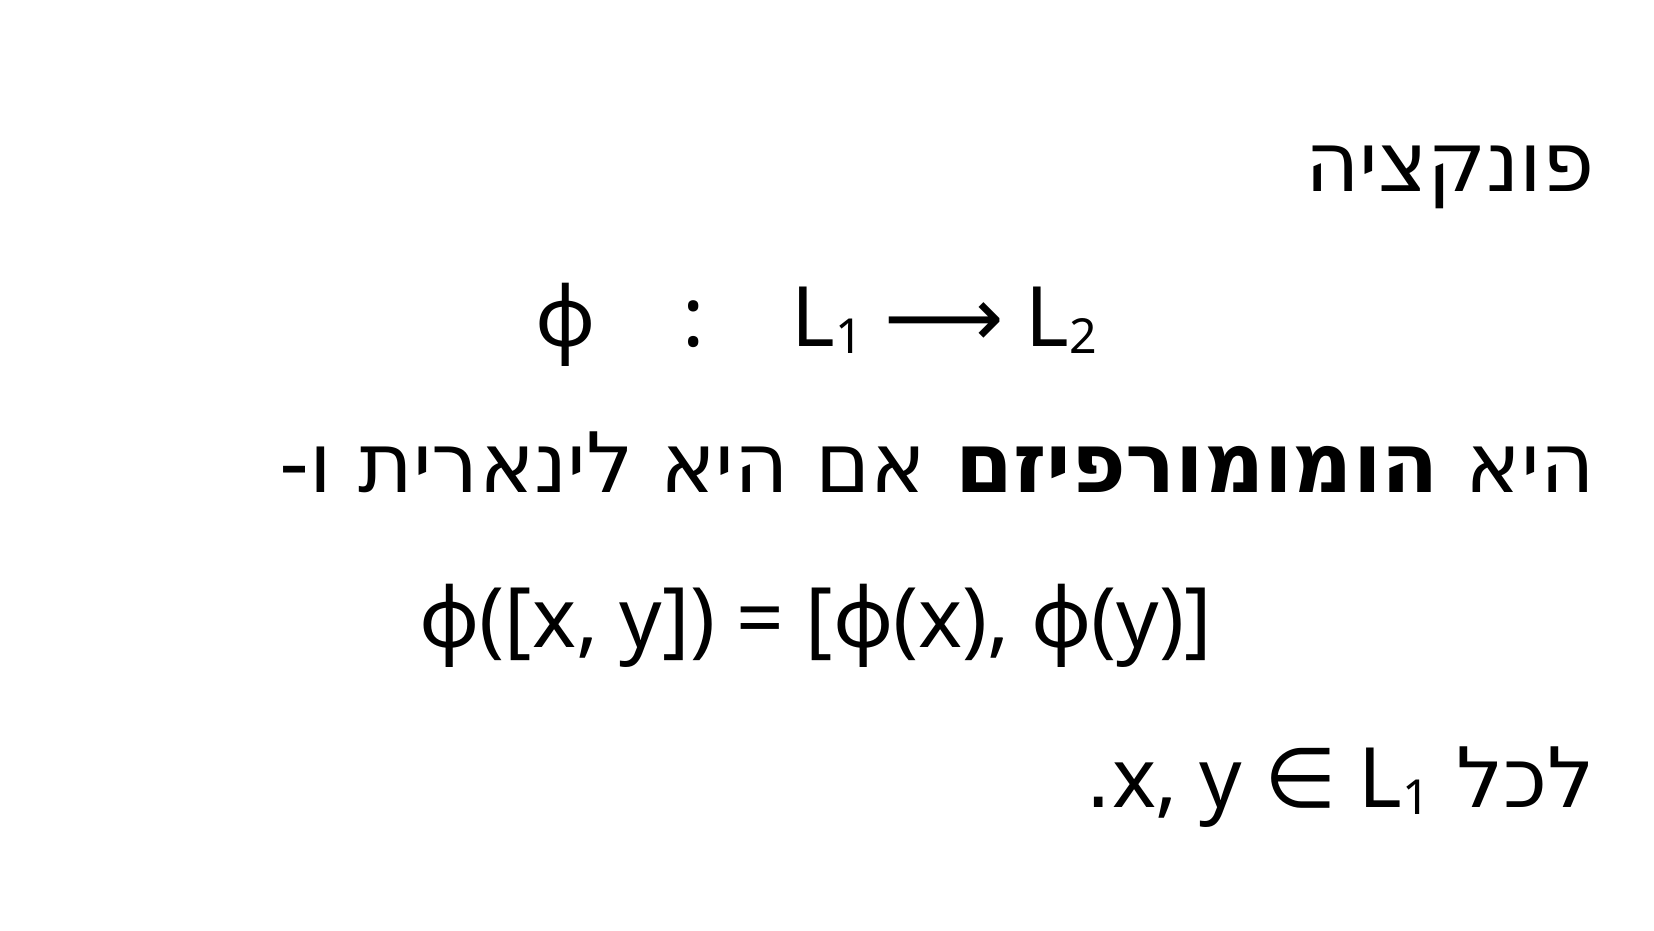

# פונקציה
ϕ : L1 ⟶ L2
היא הומומורפיזם אם היא לינארית ו-
ϕ([x, y]) = [ϕ(x), ϕ(y)]
לכל x, y ∈ L1.